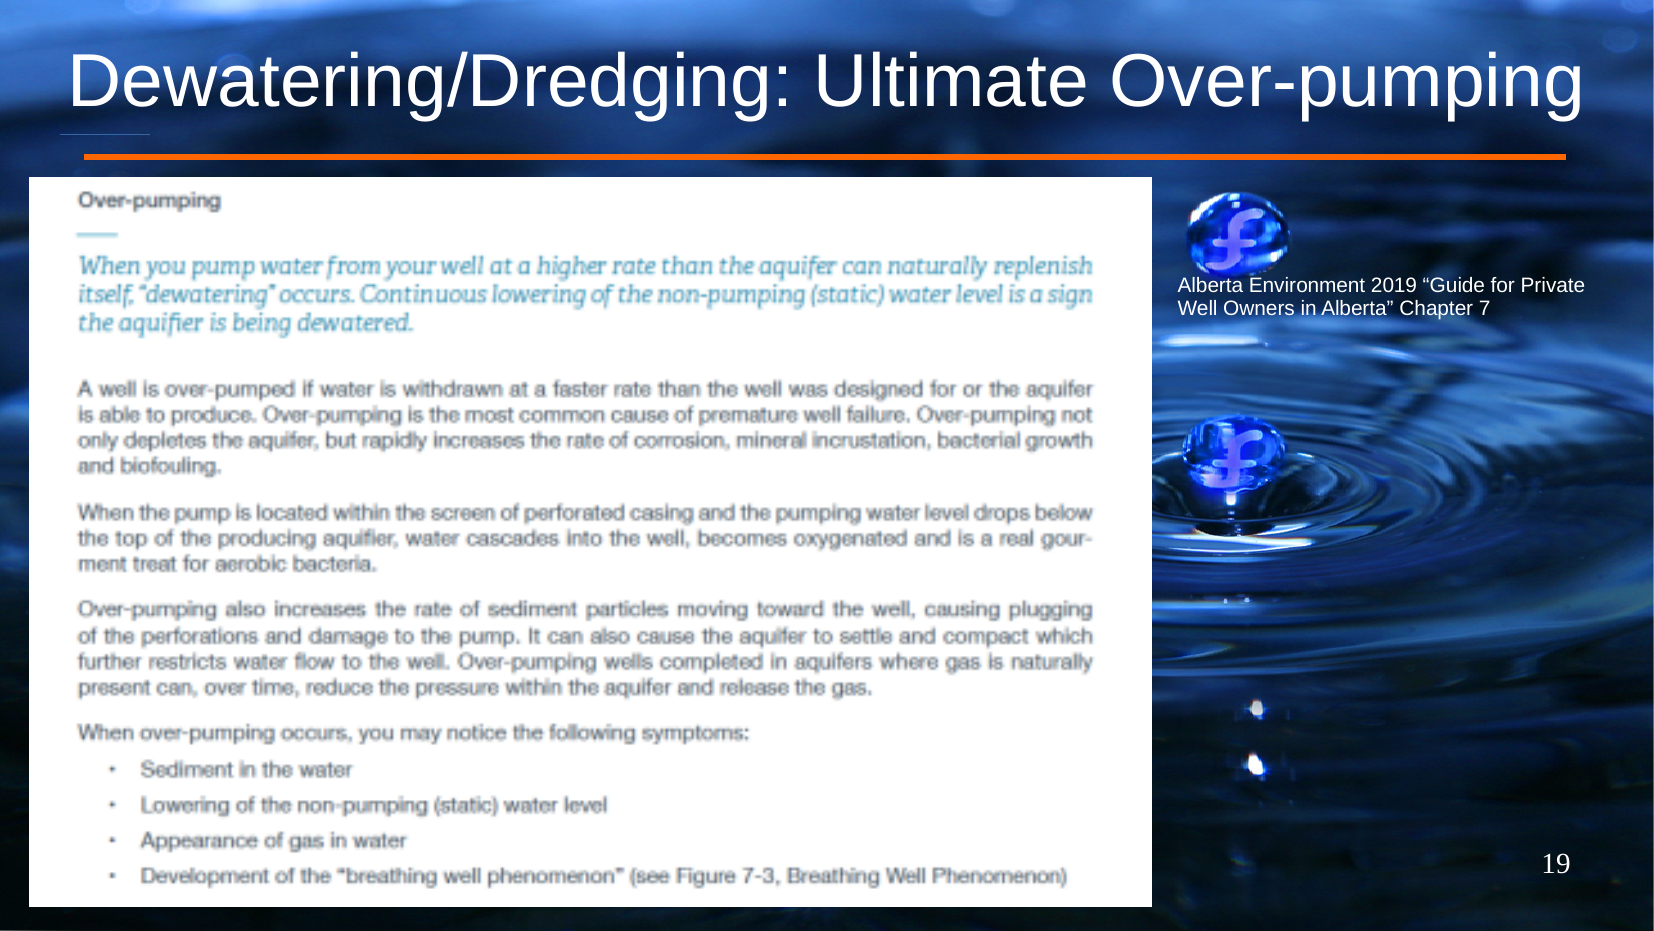

# Dewatering/Dredging: Ultimate Over-pumping
Alberta Environment 2019 “Guide for Private Well Owners in Alberta” Chapter 7
Aggregate Mines are MINES!
19